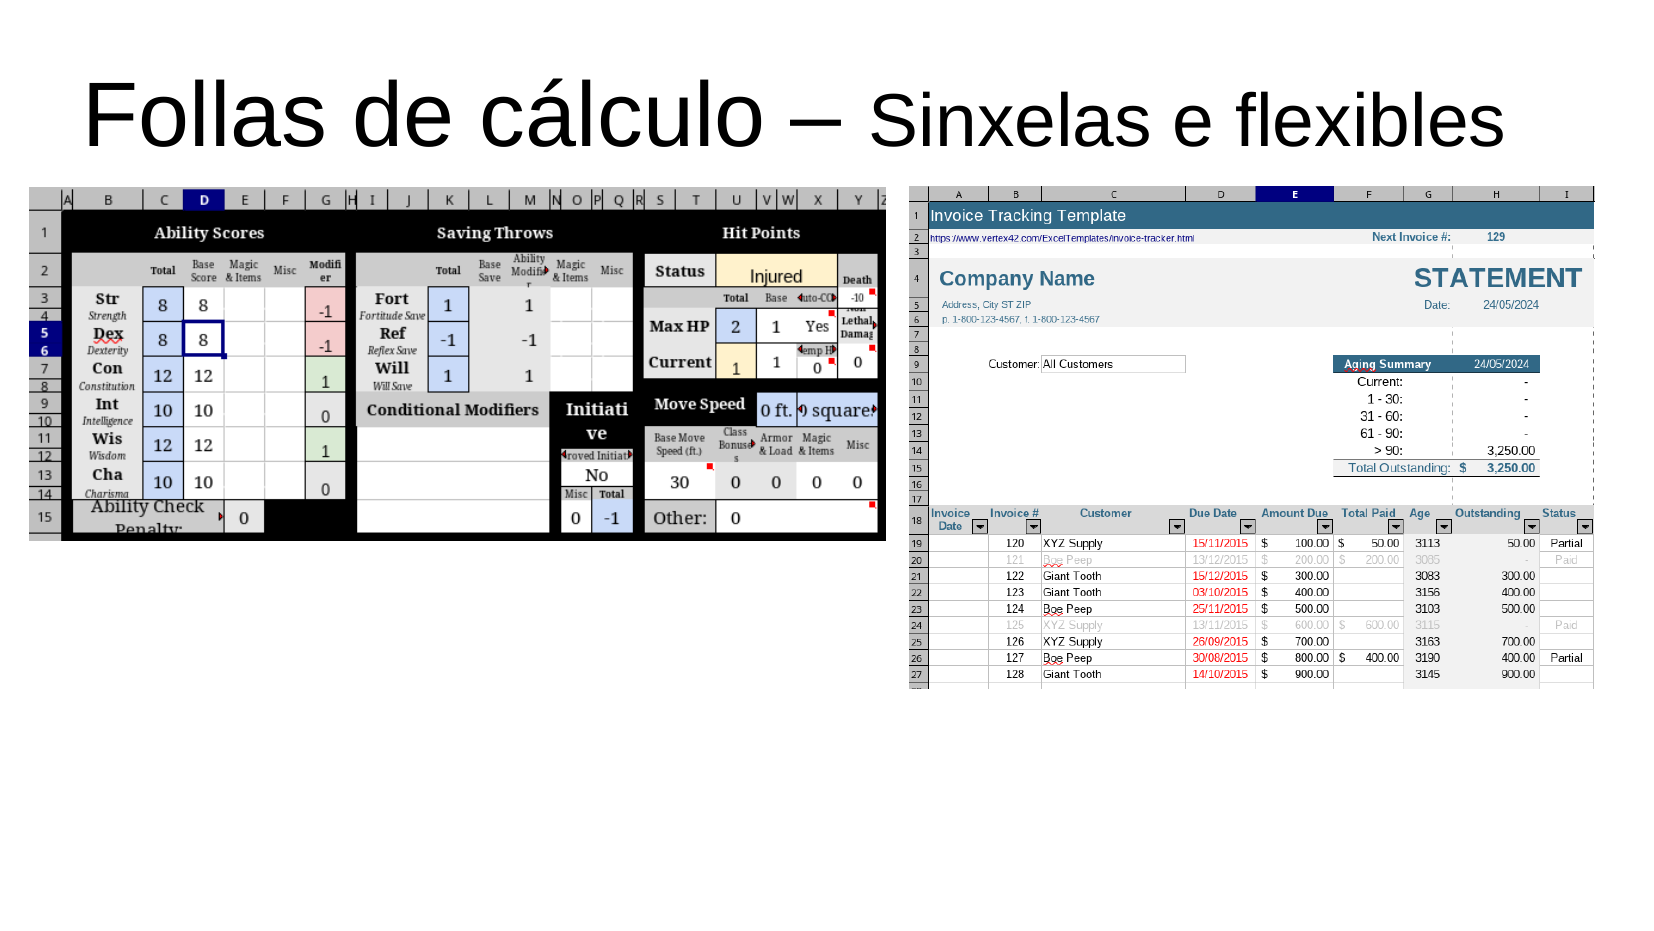

# Follas de cálculo – Sinxelas e flexibles